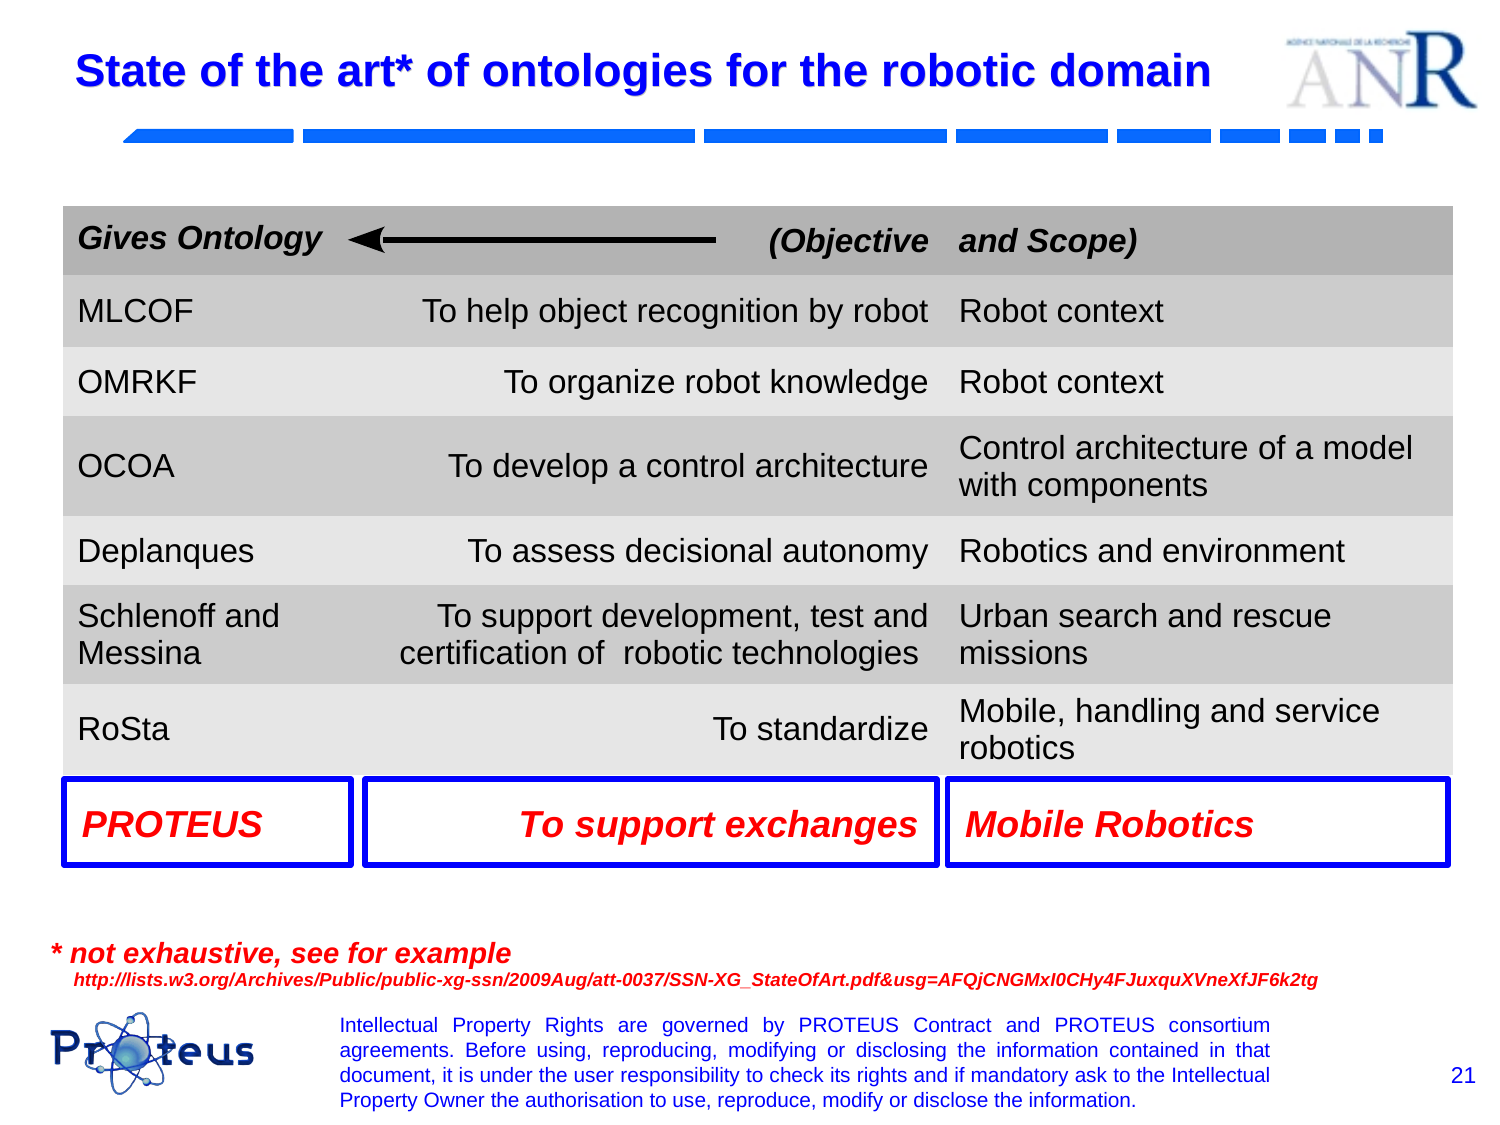

# State of the art* of ontologies for the robotic domain
| Gives Ontology | (Objective | and Scope) |
| --- | --- | --- |
| MLCOF | To help object recognition by robot | Robot context |
| OMRKF | To organize robot knowledge | Robot context |
| OCOA | To develop a control architecture | Control architecture of a model with components |
| Deplanques | To assess decisional autonomy | Robotics and environment |
| Schlenoff and Messina | To support development, test and certification of robotic technologies | Urban search and rescue missions |
| RoSta | To standardize | Mobile, handling and service robotics |
PROTEUS
To support exchanges
Mobile Robotics
* not exhaustive, see for example
http://lists.w3.org/Archives/Public/public-xg-ssn/2009Aug/att-0037/SSN-XG_StateOfArt.pdf&usg=AFQjCNGMxI0CHy4FJuxquXVneXfJF6k2tg
21